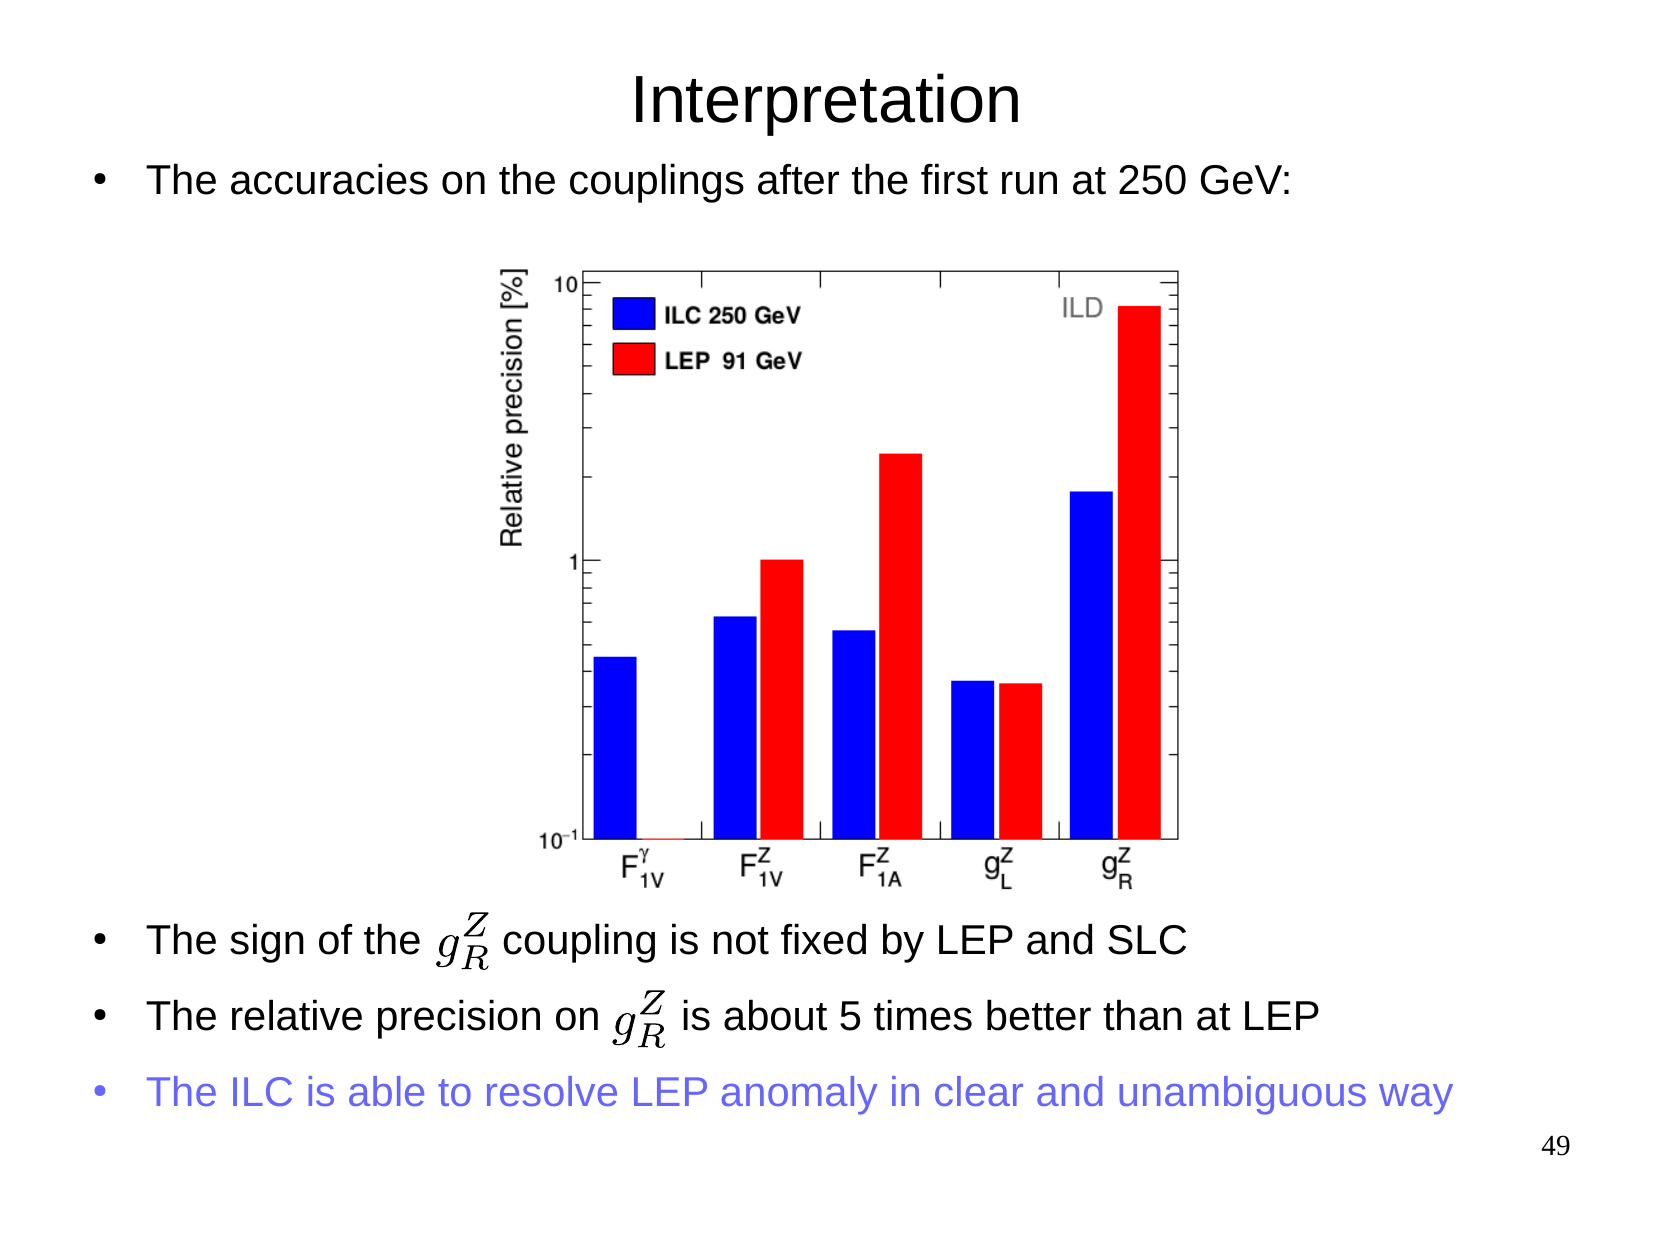

# Interpretation
The accuracies on the couplings after the first run at 250 GeV:
The sign of the coupling is not fixed by LEP and SLC
The relative precision on is about 5 times better than at LEP
The ILC is able to resolve LEP anomaly in clear and unambiguous way
49